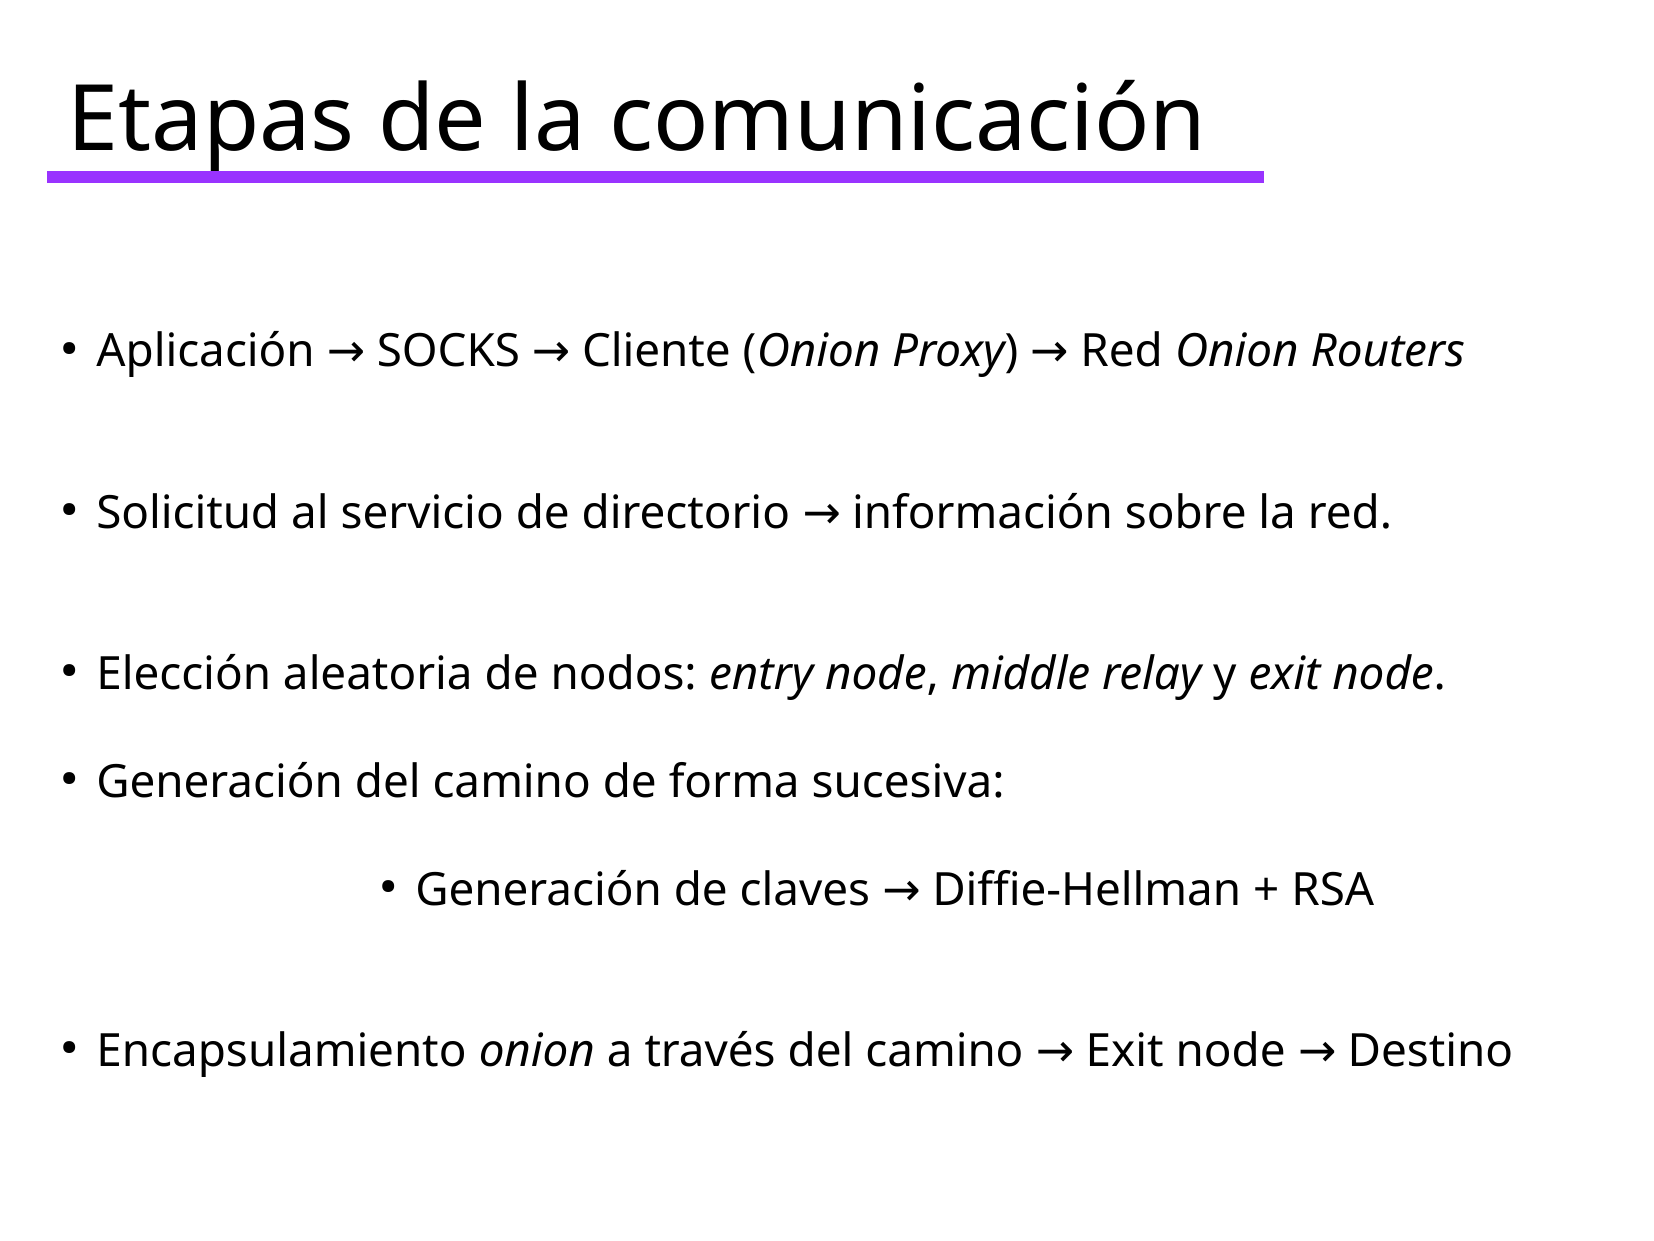

Etapas de la comunicación
#
Aplicación → SOCKS → Cliente (Onion Proxy) → Red Onion Routers
Solicitud al servicio de directorio → información sobre la red.
Elección aleatoria de nodos: entry node, middle relay y exit node.
Generación del camino de forma sucesiva:
Generación de claves → Diffie-Hellman + RSA
Encapsulamiento onion a través del camino → Exit node → Destino